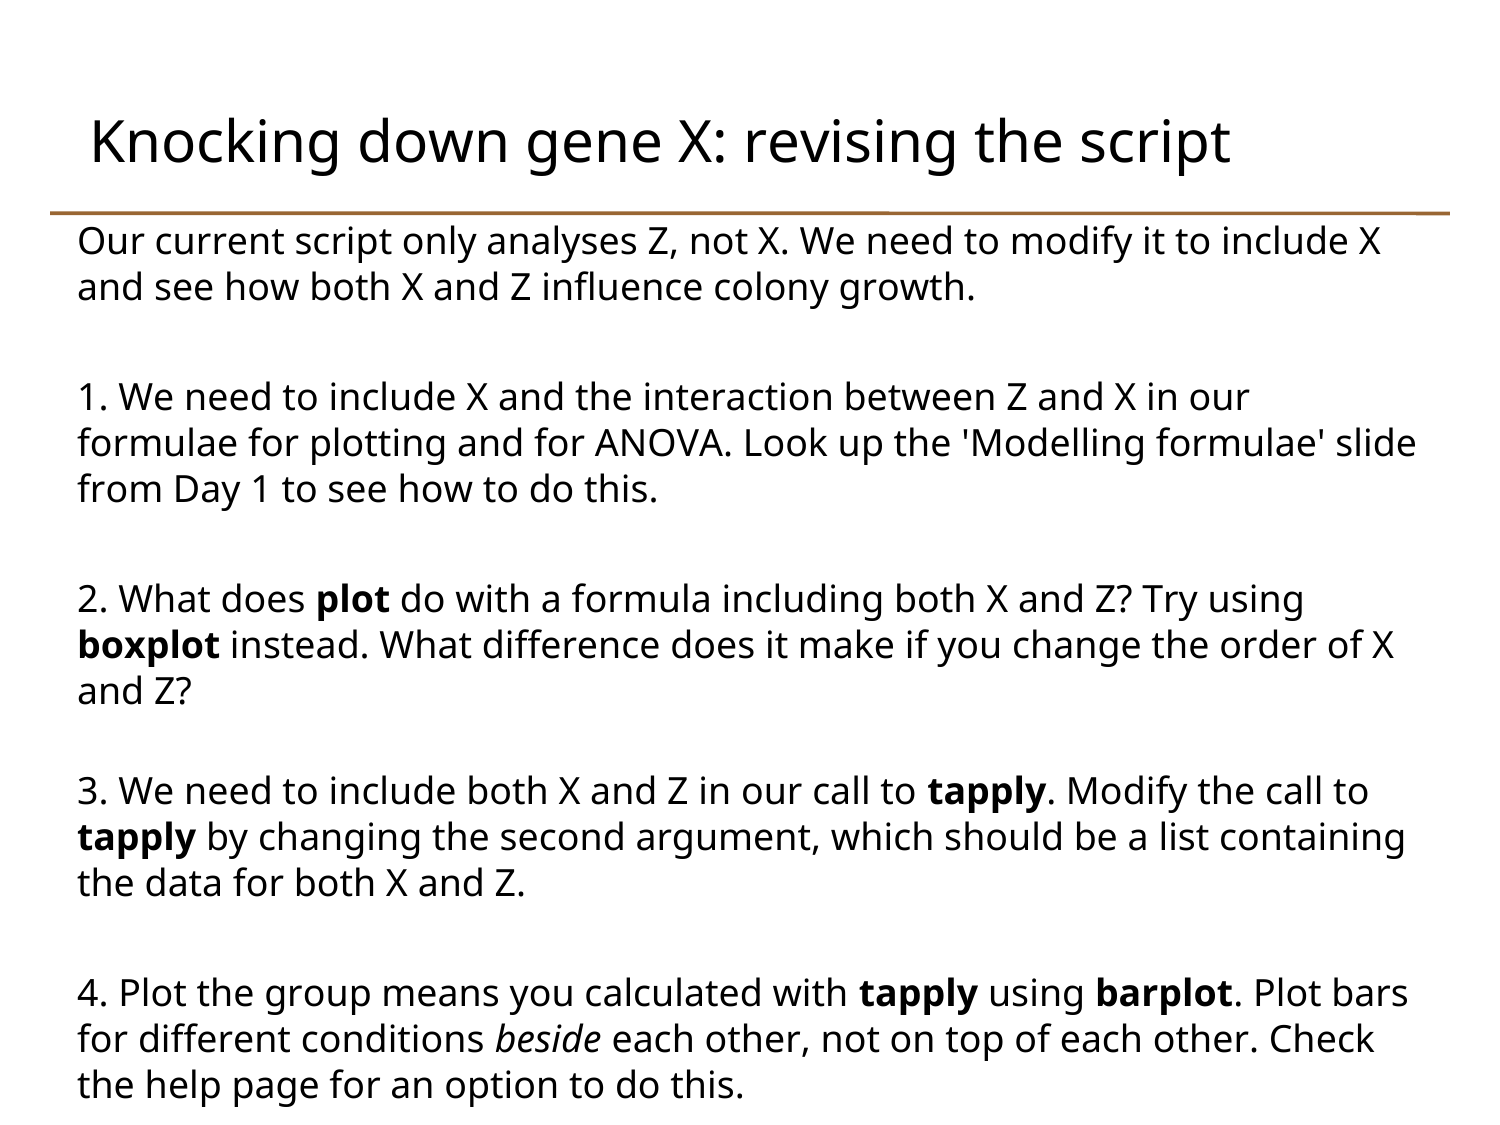

Knocking down gene X: revising the script
Our current script only analyses Z, not X. We need to modify it to include X and see how both X and Z influence colony growth.
1. We need to include X and the interaction between Z and X in our formulae for plotting and for ANOVA. Look up the 'Modelling formulae' slide from Day 1 to see how to do this.
2. What does plot do with a formula including both X and Z? Try using boxplot instead. What difference does it make if you change the order of X and Z?
3. We need to include both X and Z in our call to tapply. Modify the call to tapply by changing the second argument, which should be a list containing the data for both X and Z.
4. Plot the group means you calculated with tapply using barplot. Plot bars for different conditions beside each other, not on top of each other. Check the help page for an option to do this.